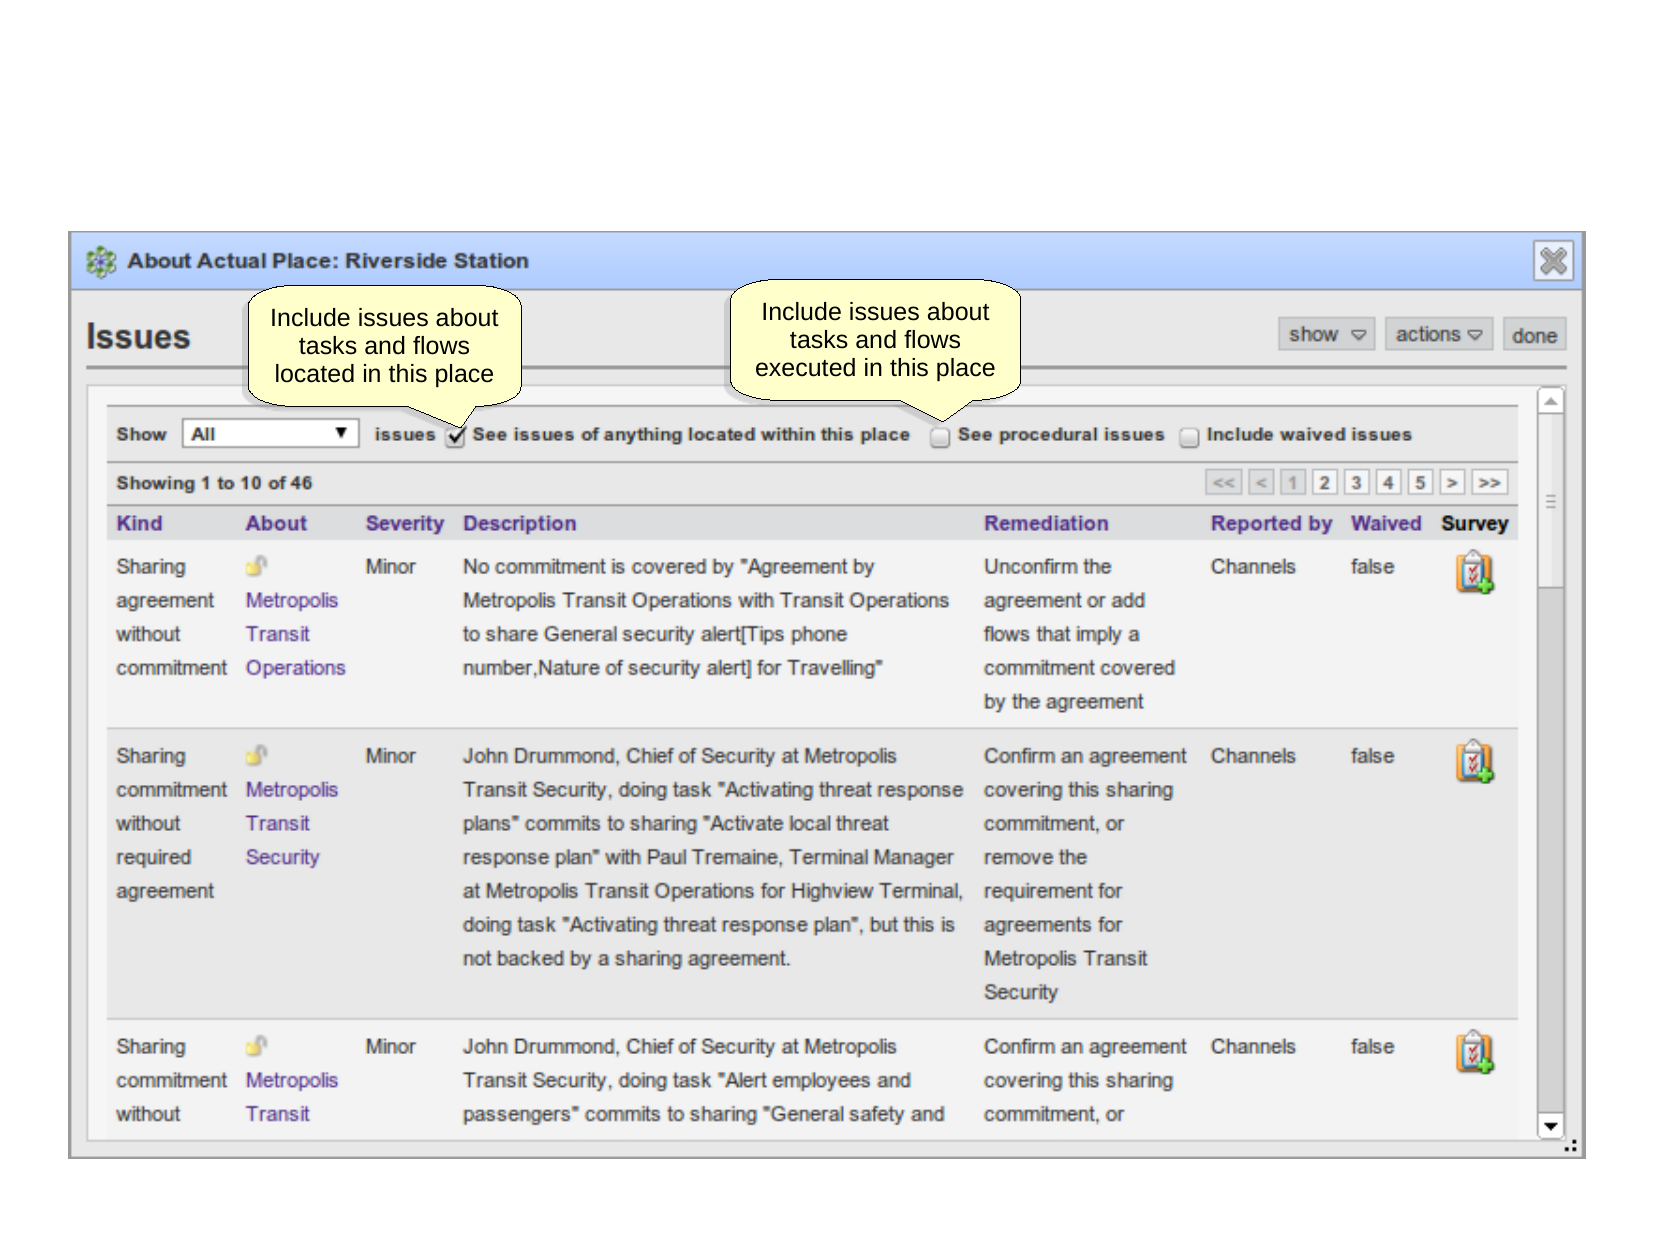

Include issues about tasks and flows executed in this place
Include issues about tasks and flows located in this place